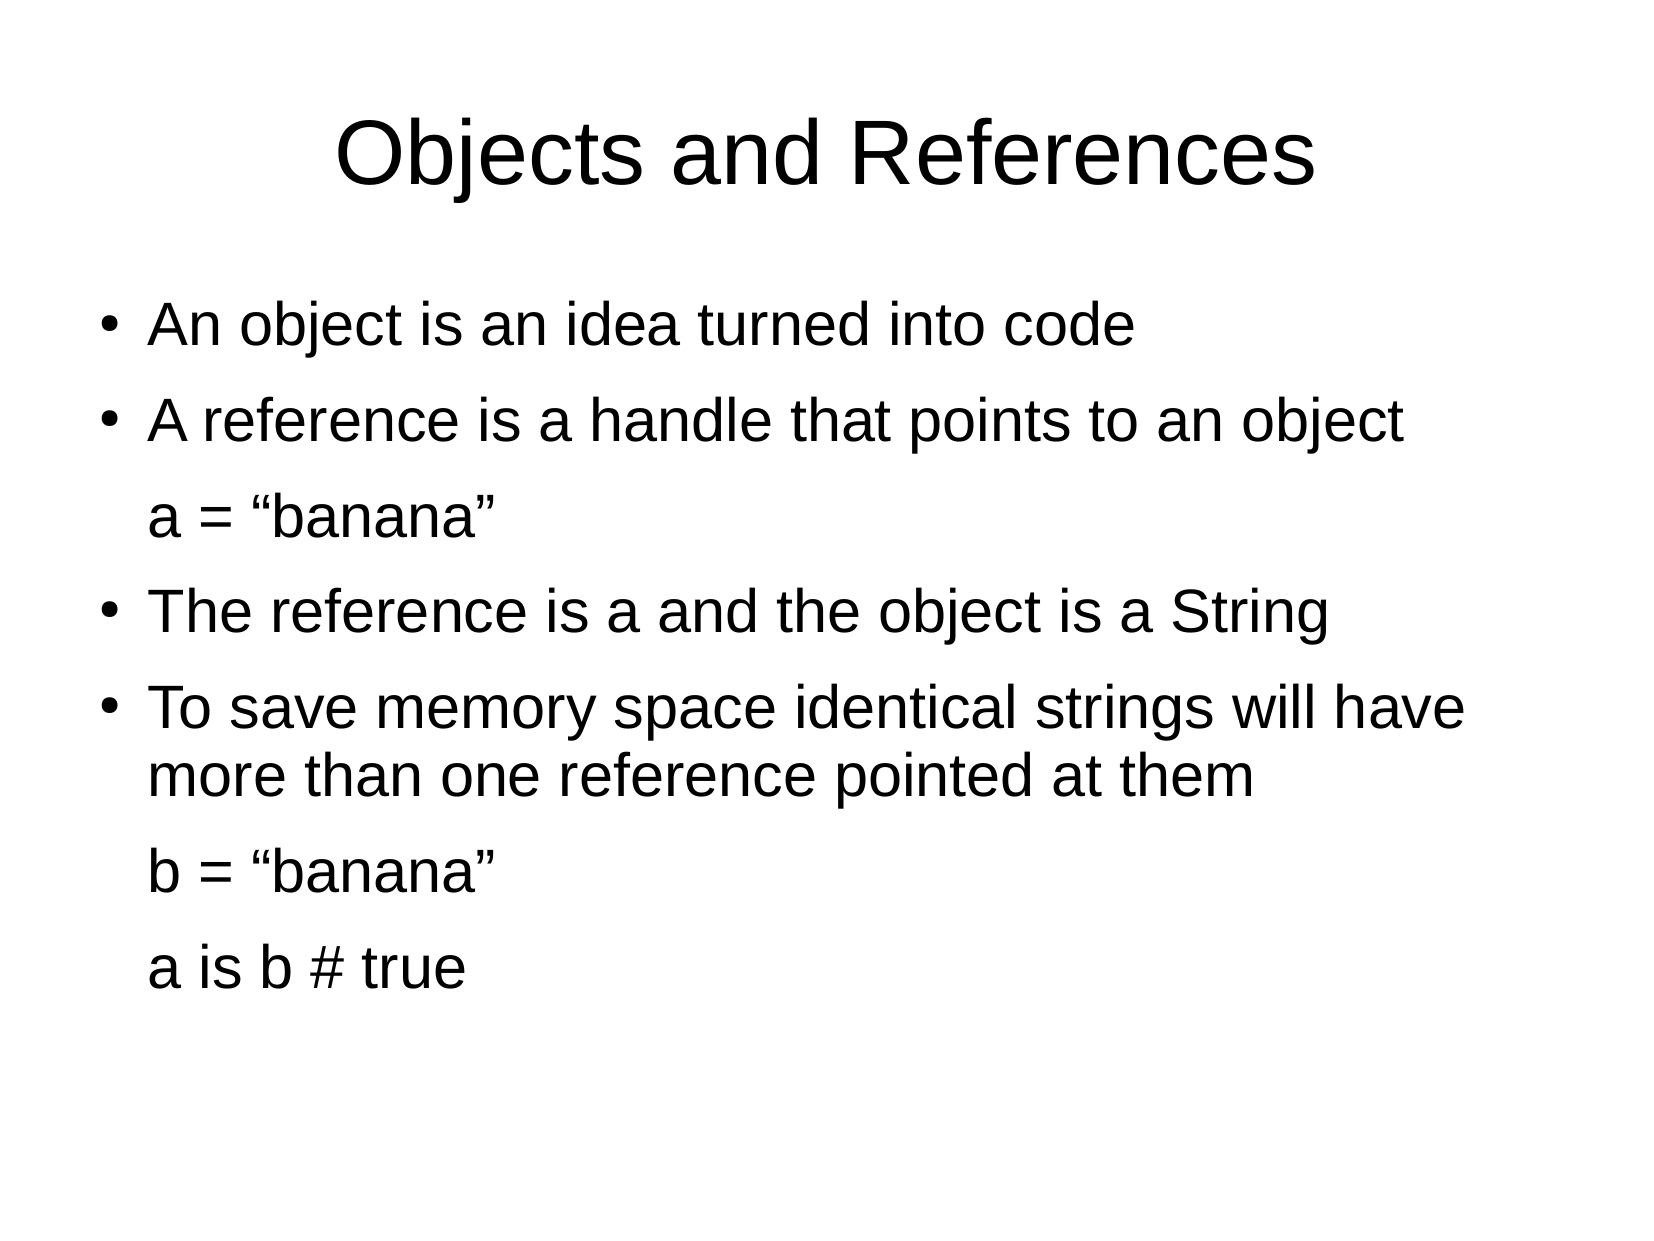

# Objects and References
An object is an idea turned into code
A reference is a handle that points to an object
a = “banana”
The reference is a and the object is a String
To save memory space identical strings will have more than one reference pointed at them
b = “banana”
a is b # true